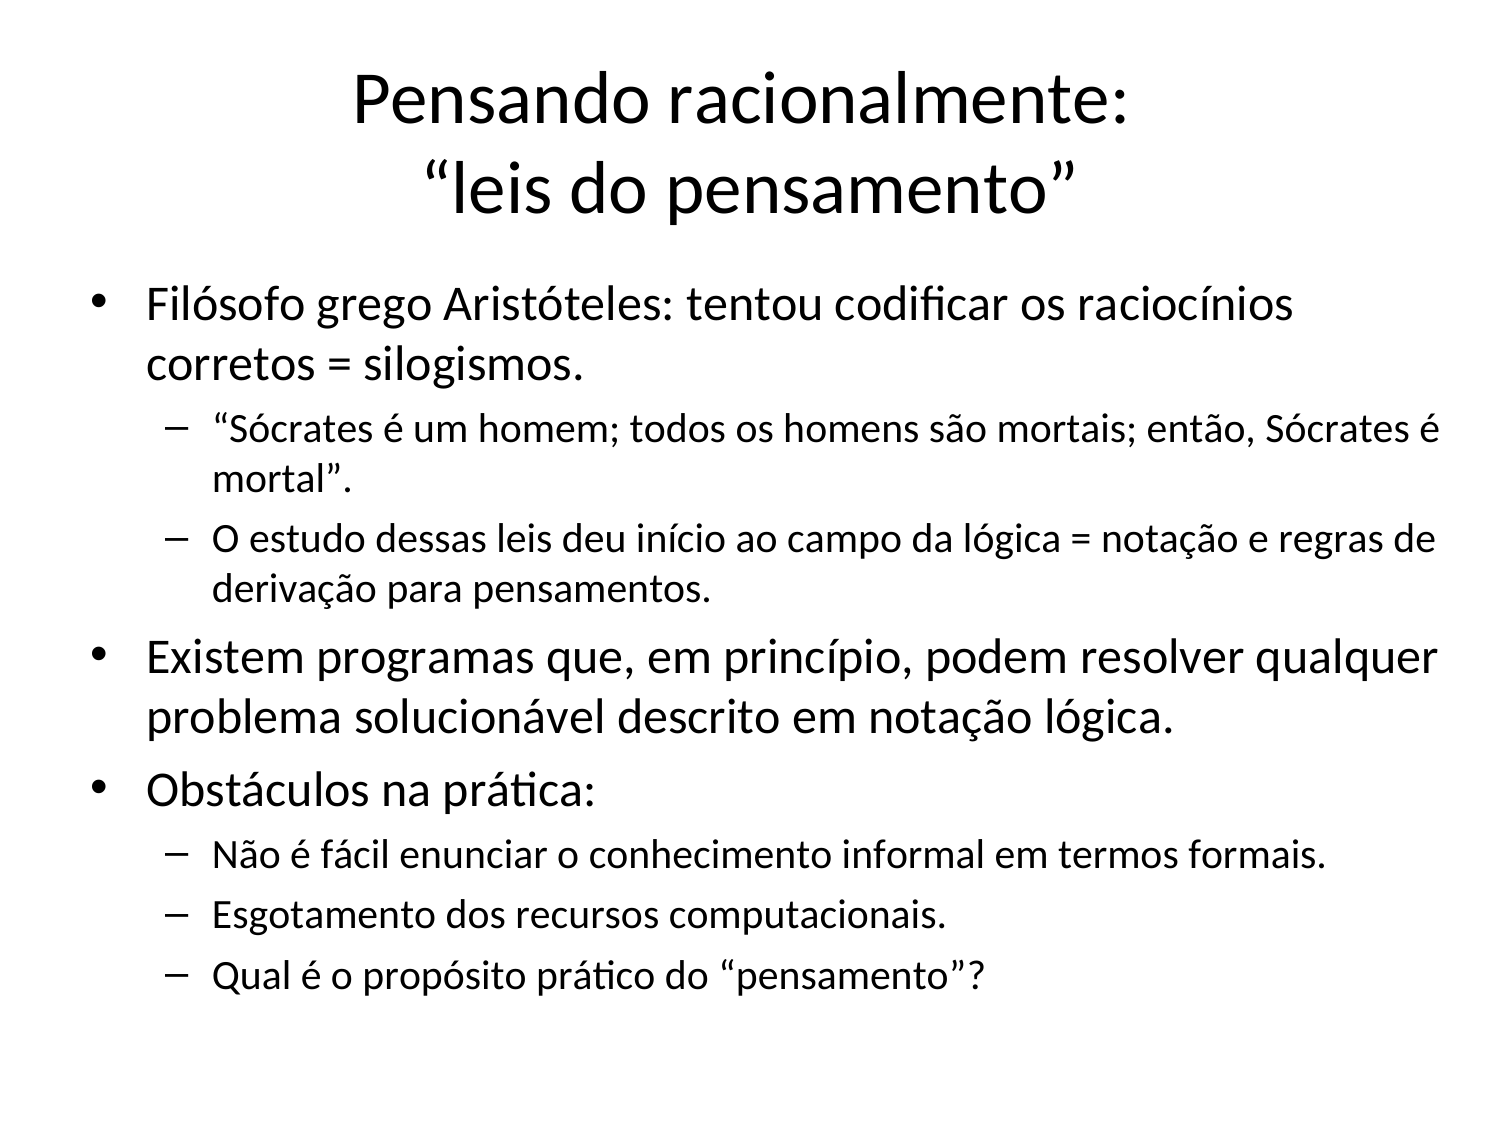

# Pensando racionalmente: “leis do pensamento”
Filósofo grego Aristóteles: tentou codificar os raciocínios corretos = silogismos.
“Sócrates é um homem; todos os homens são mortais; então, Sócrates é mortal”.
O estudo dessas leis deu início ao campo da lógica = notação e regras de derivação para pensamentos.
Existem programas que, em princípio, podem resolver qualquer problema solucionável descrito em notação lógica.
Obstáculos na prática:
Não é fácil enunciar o conhecimento informal em termos formais.
Esgotamento dos recursos computacionais.
Qual é o propósito prático do “pensamento”?